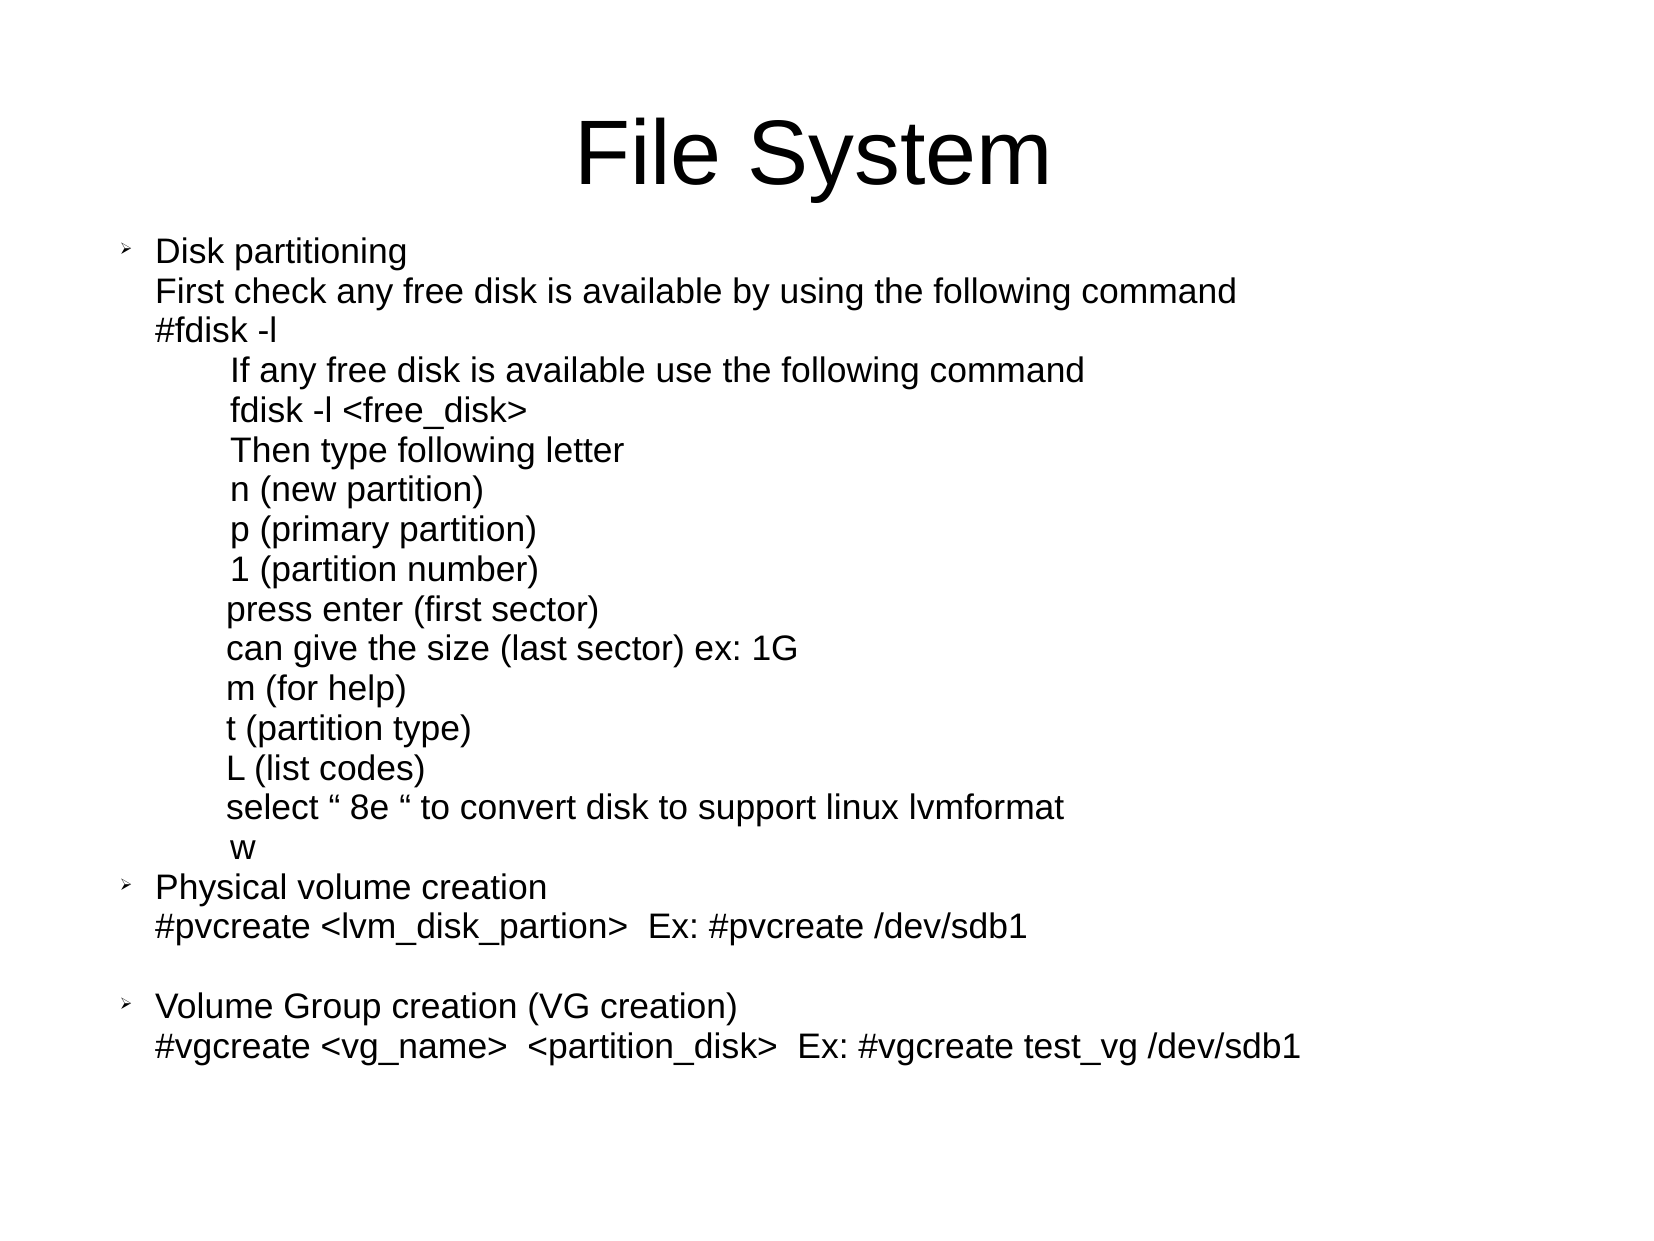

# File System
Disk partitioning
First check any free disk is available by using the following command
#fdisk -l
	If any free disk is available use the following command
	fdisk -l <free_disk>
	Then type following letter
	n (new partition)
	p (primary partition)
	1 (partition number)
press enter (first sector)
can give the size (last sector) ex: 1G
m (for help)
t (partition type)
L (list codes)
select “ 8e “ to convert disk to support linux lvmformat
	w
Physical volume creation
#pvcreate <lvm_disk_partion> Ex: #pvcreate /dev/sdb1
Volume Group creation (VG creation)
#vgcreate <vg_name> <partition_disk> Ex: #vgcreate test_vg /dev/sdb1